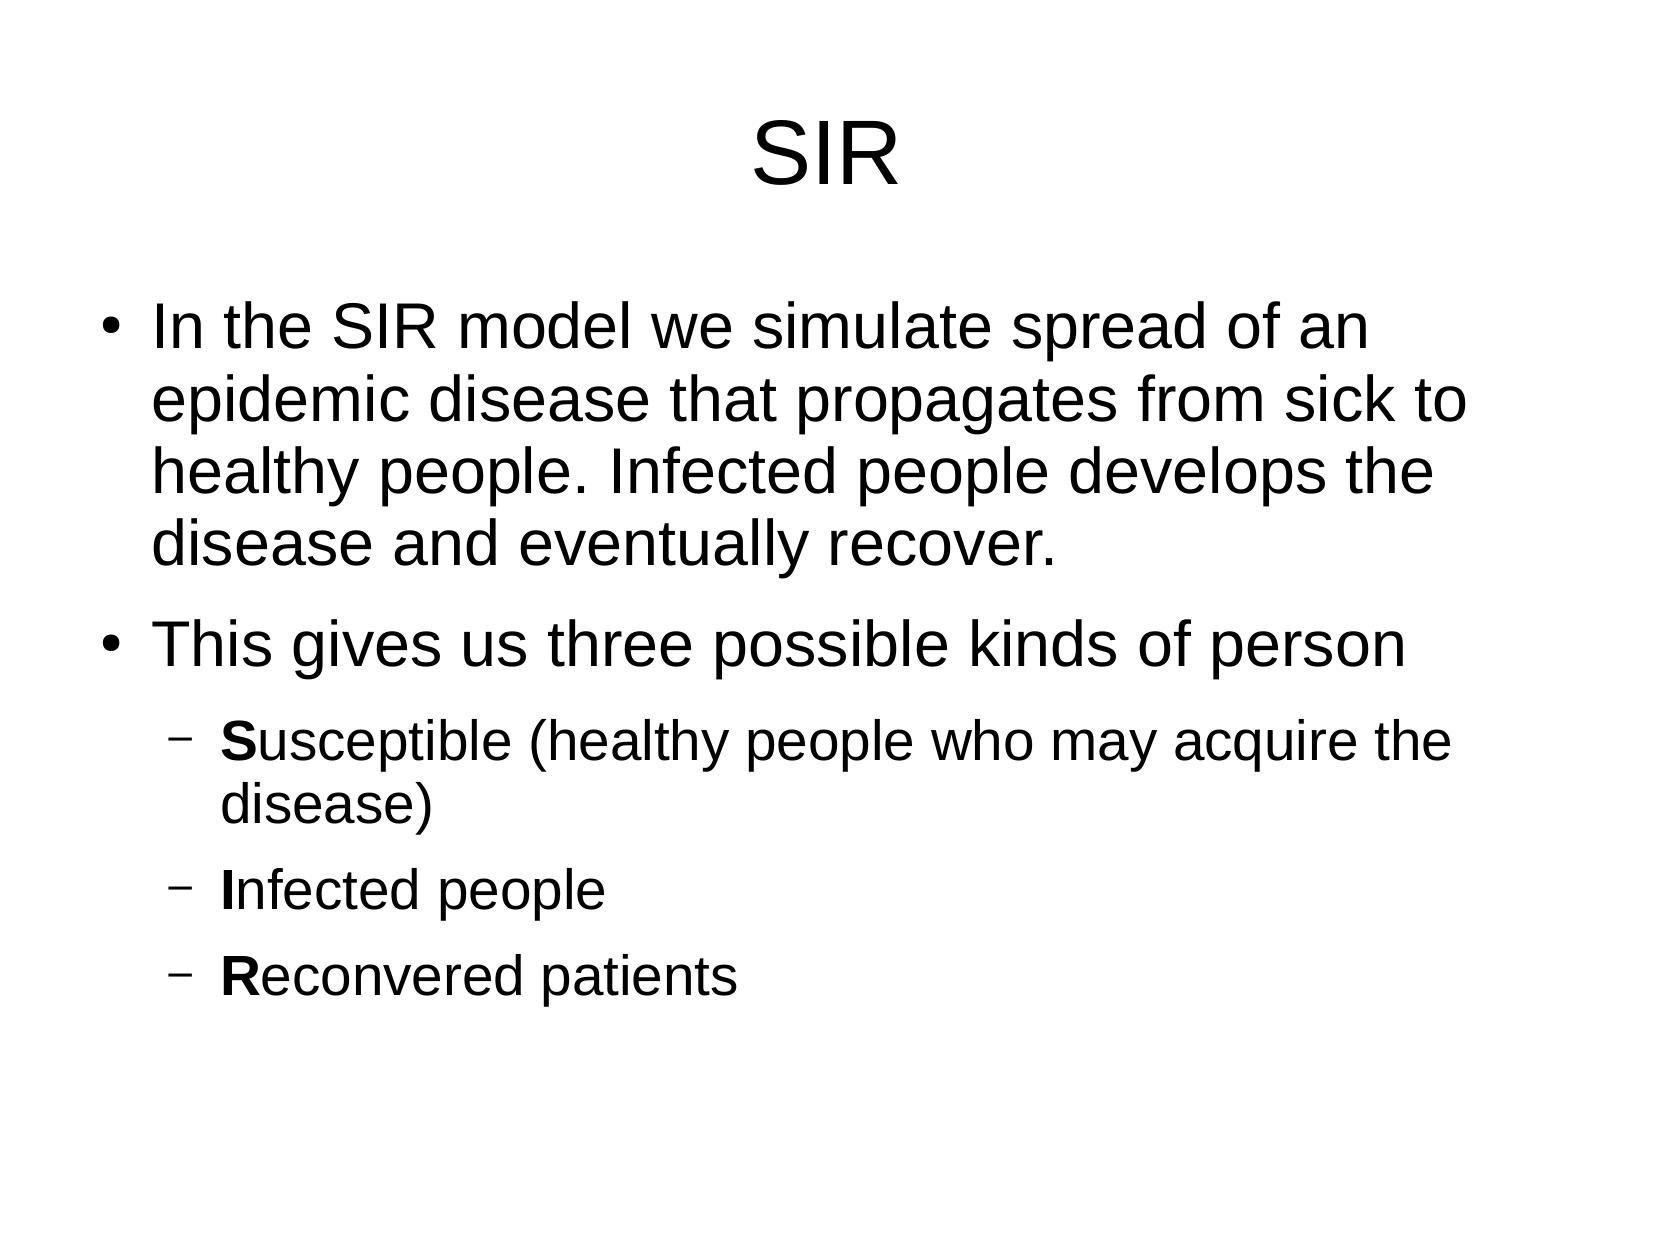

# SIR
In the SIR model we simulate spread of an epidemic disease that propagates from sick to healthy people. Infected people develops the disease and eventually recover.
This gives us three possible kinds of person
Susceptible (healthy people who may acquire the disease)
Infected people
Reconvered patients